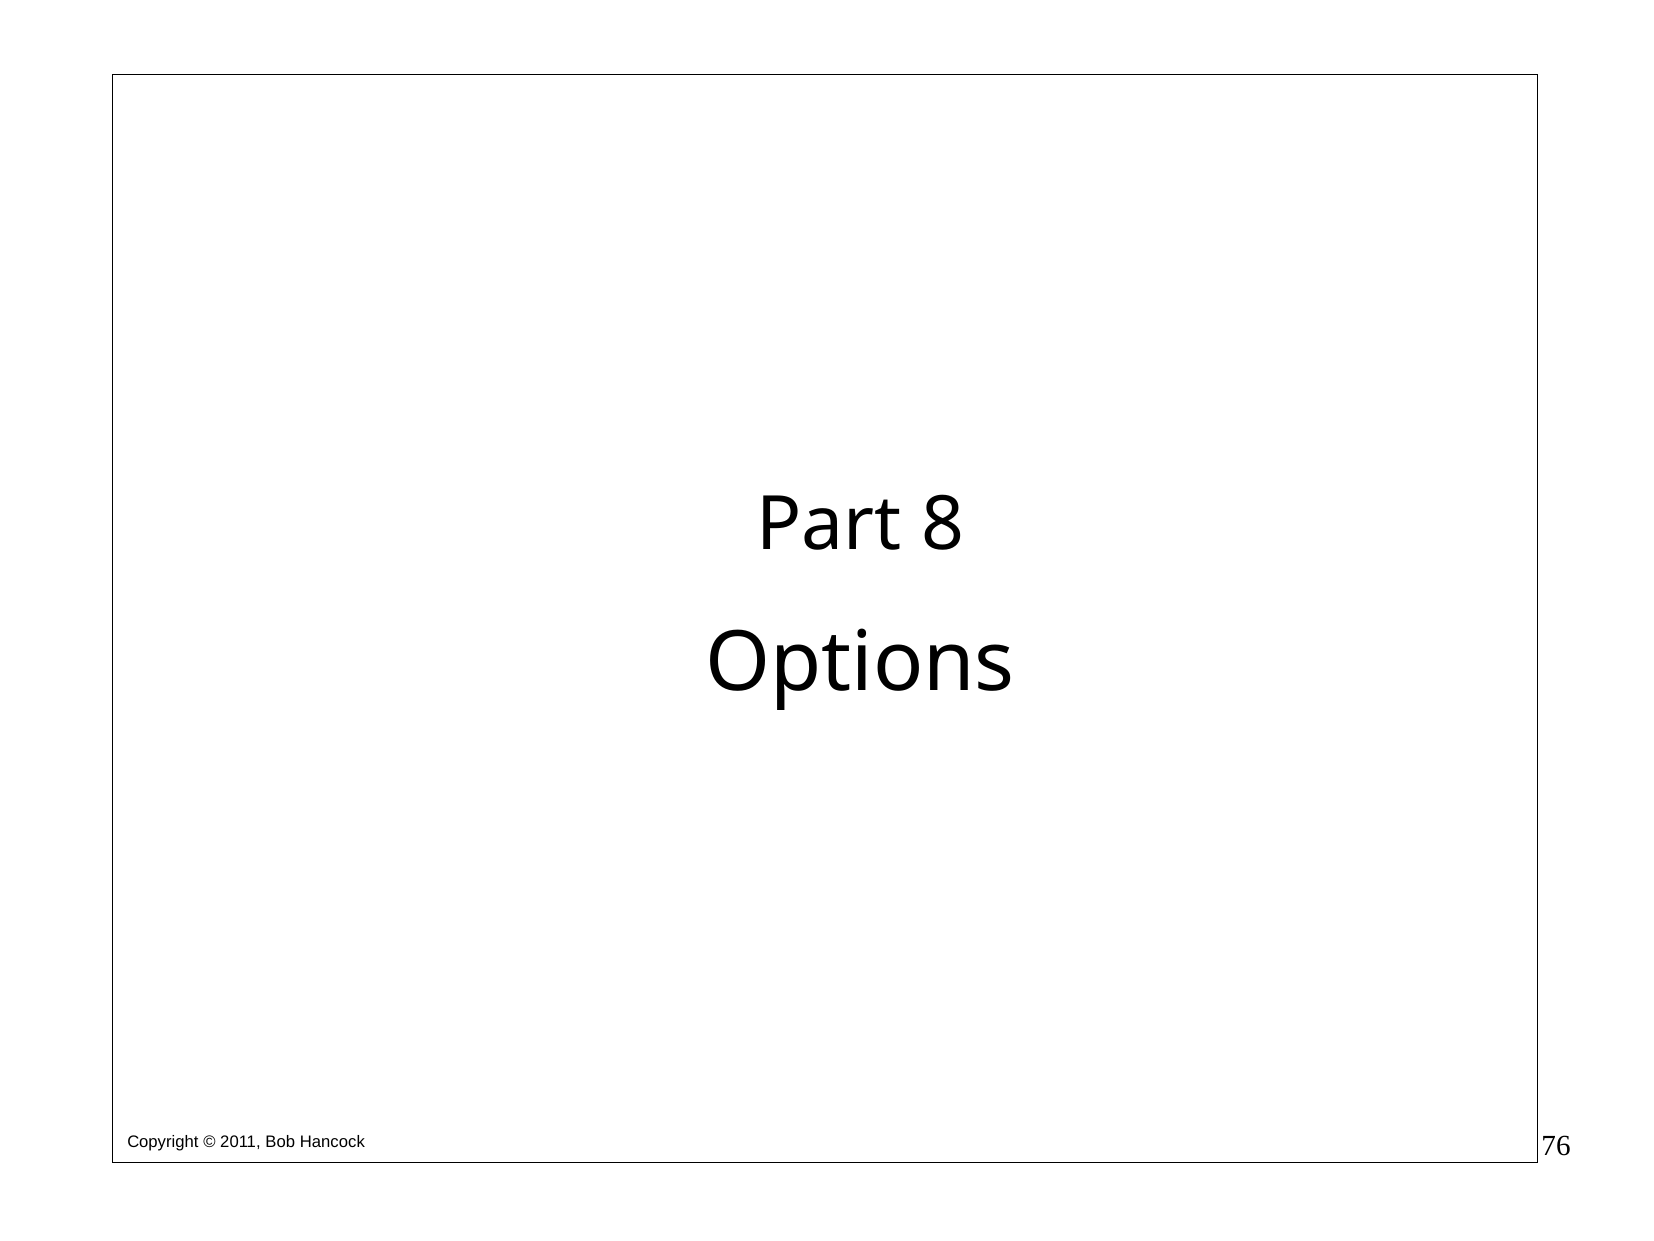

#
Part 8
Options
Copyright © 2011, Bob Hancock
76